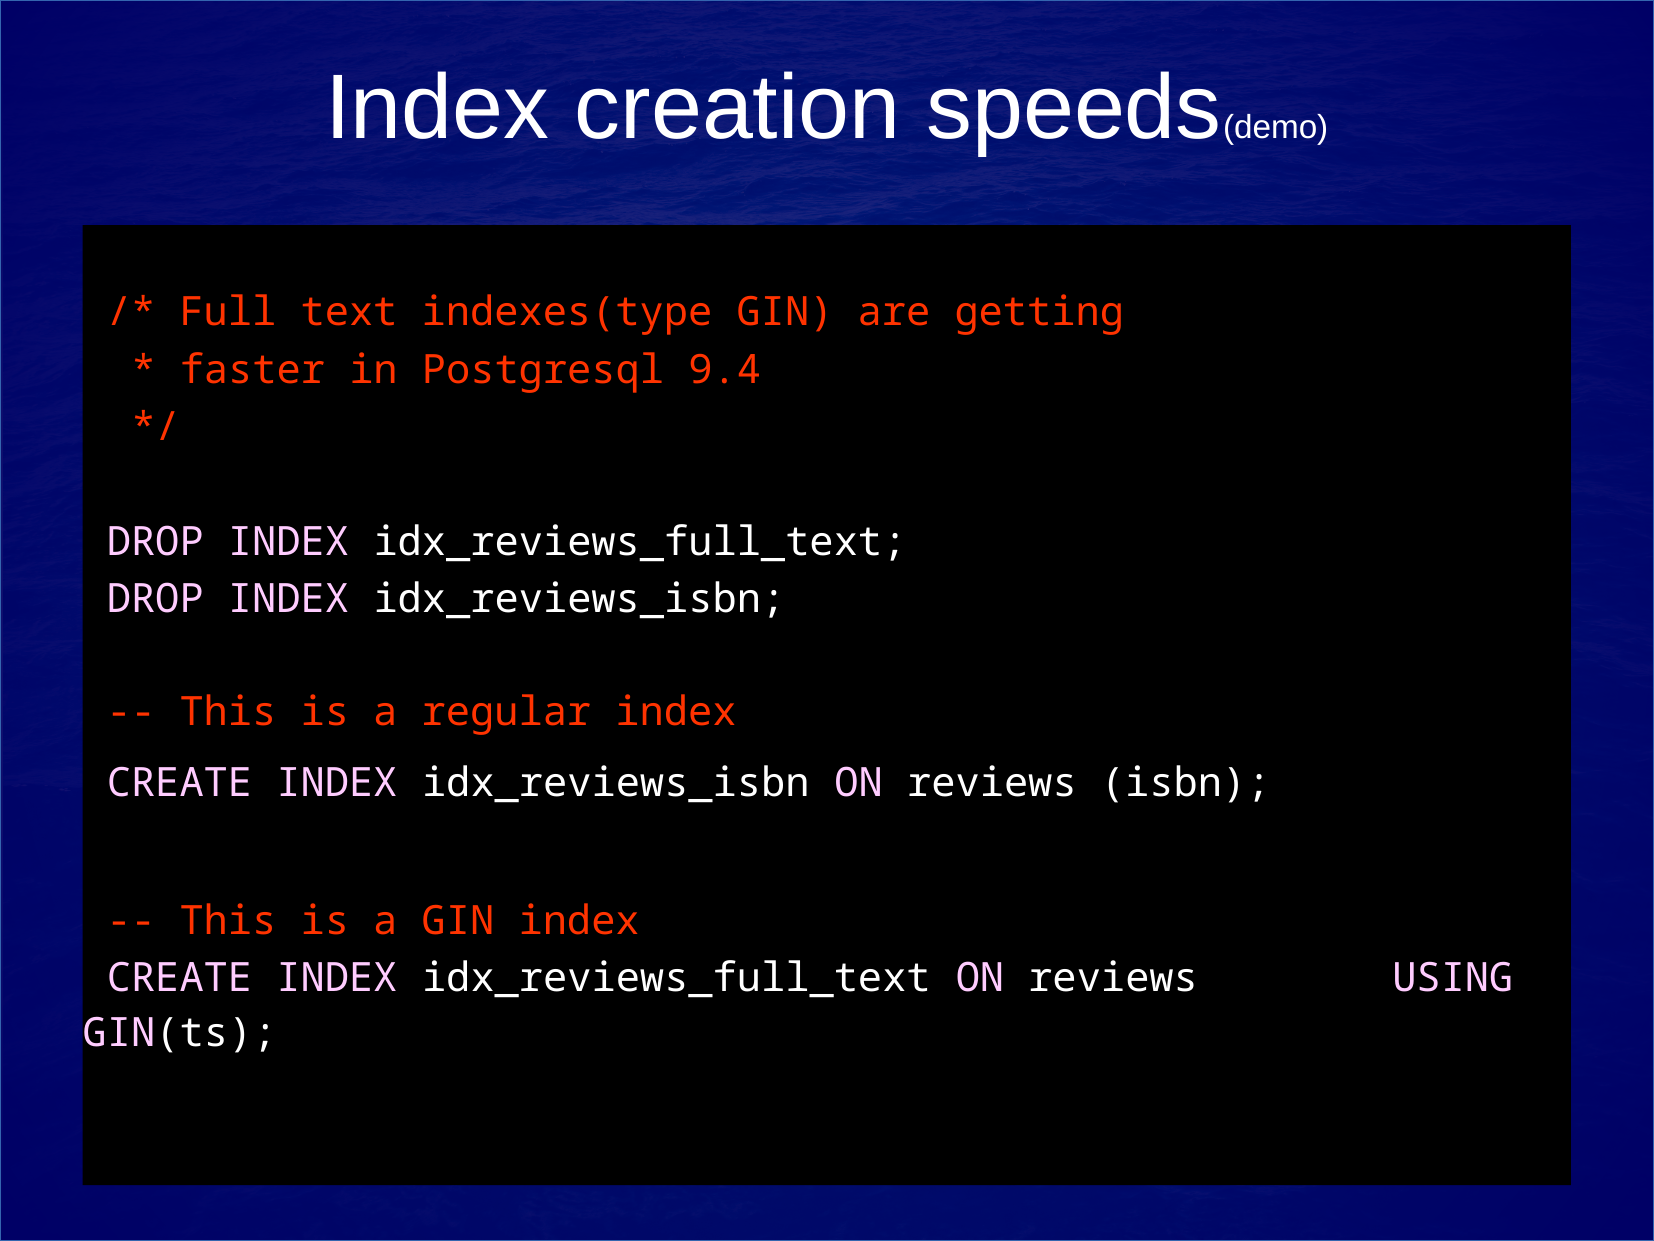

# Index creation speeds(demo)
 /* Full text indexes(type GIN) are getting
 * faster in Postgresql 9.4
 */
 DROP INDEX idx_reviews_full_text;
 DROP INDEX idx_reviews_isbn;
 -- This is a regular index
 CREATE INDEX idx_reviews_isbn ON reviews (isbn);
 -- This is a GIN index
 CREATE INDEX idx_reviews_full_text ON reviews USING GIN(ts);